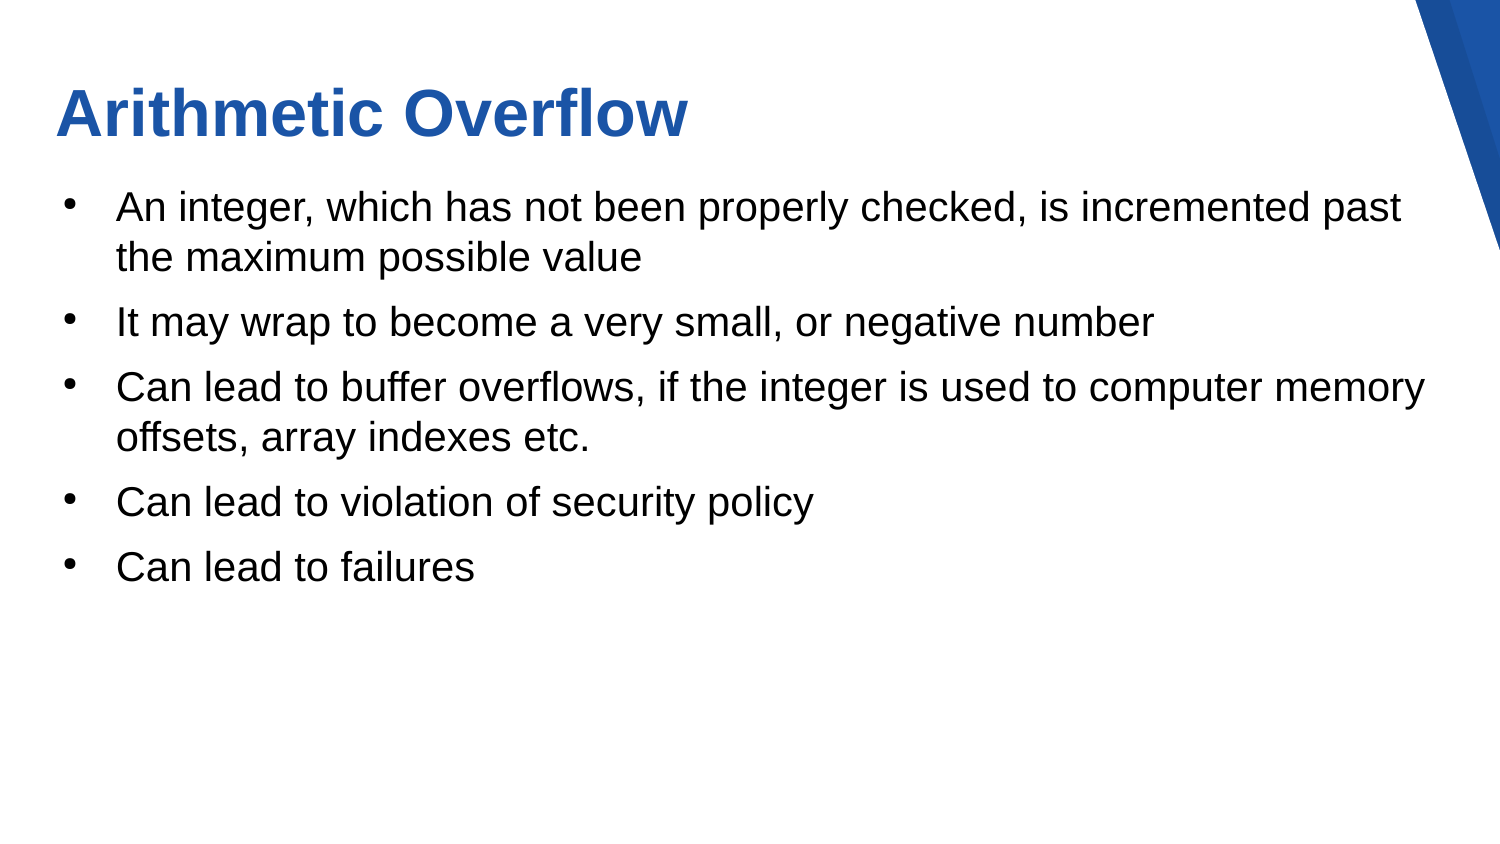

Arithmetic Overflow
# An integer, which has not been properly checked, is incremented past the maximum possible value
It may wrap to become a very small, or negative number
Can lead to buffer overflows, if the integer is used to computer memory offsets, array indexes etc.
Can lead to violation of security policy
Can lead to failures